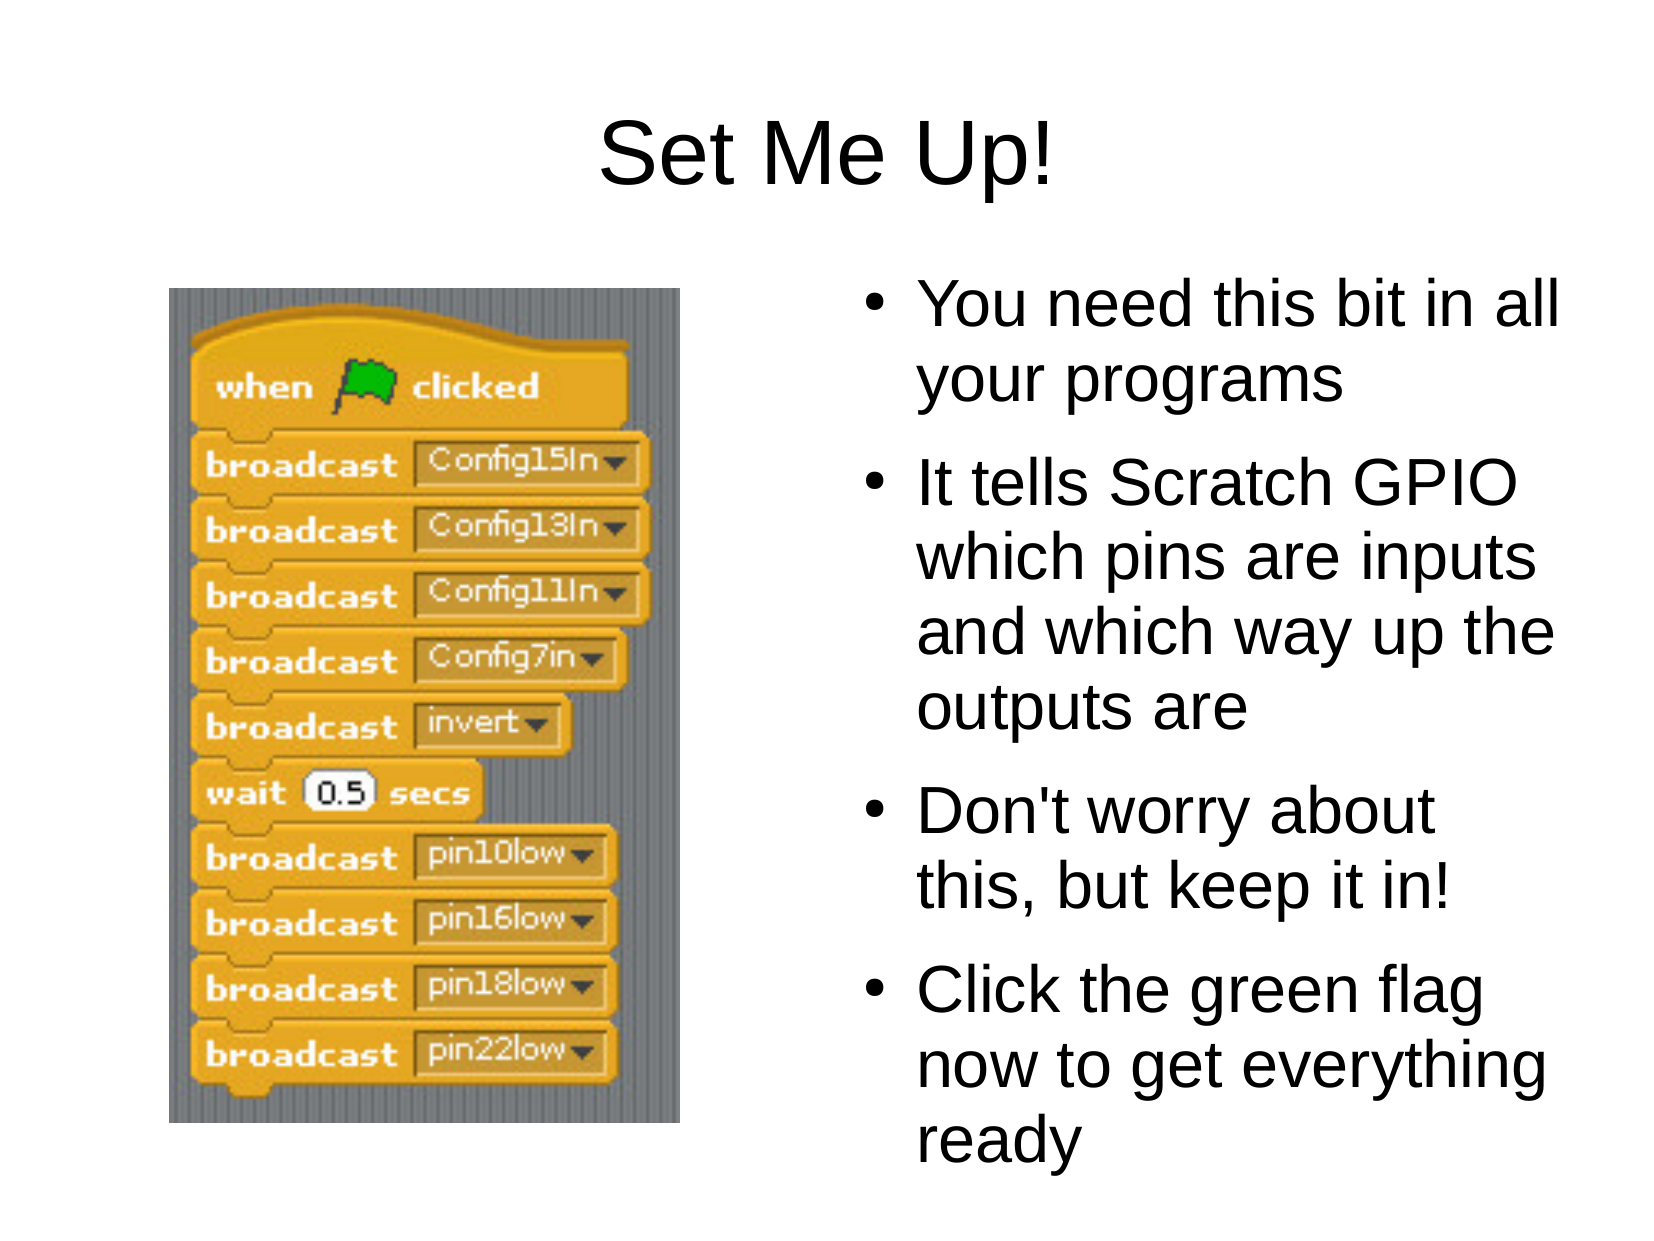

# Set Me Up!
You need this bit in all your programs
It tells Scratch GPIO which pins are inputs and which way up the outputs are
Don't worry about this, but keep it in!
Click the green flag now to get everything ready